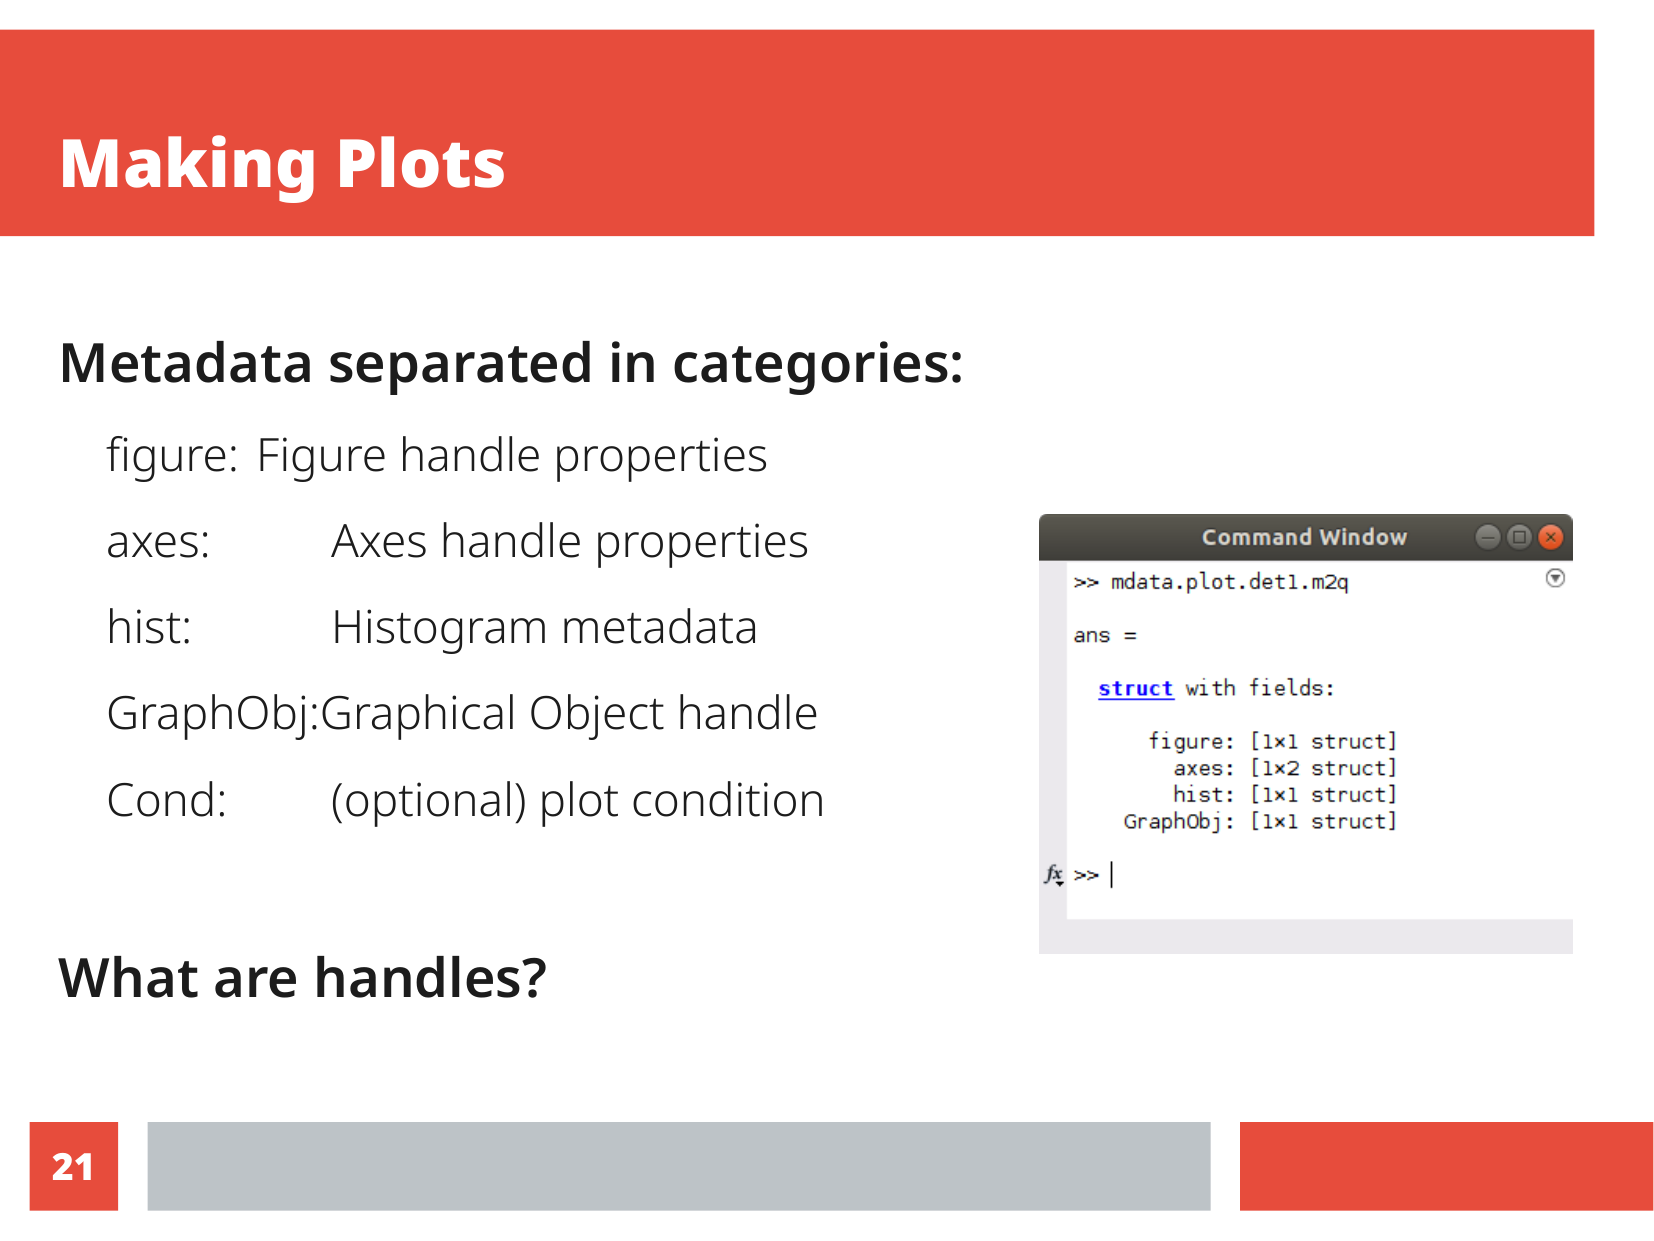

# Making Plots
Metadata separated in categories:
figure: 	Figure handle properties
axes: 		Axes handle properties
hist: 		Histogram metadata
GraphObj:Graphical Object handle
Cond:	 	(optional) plot condition
What are handles?
21